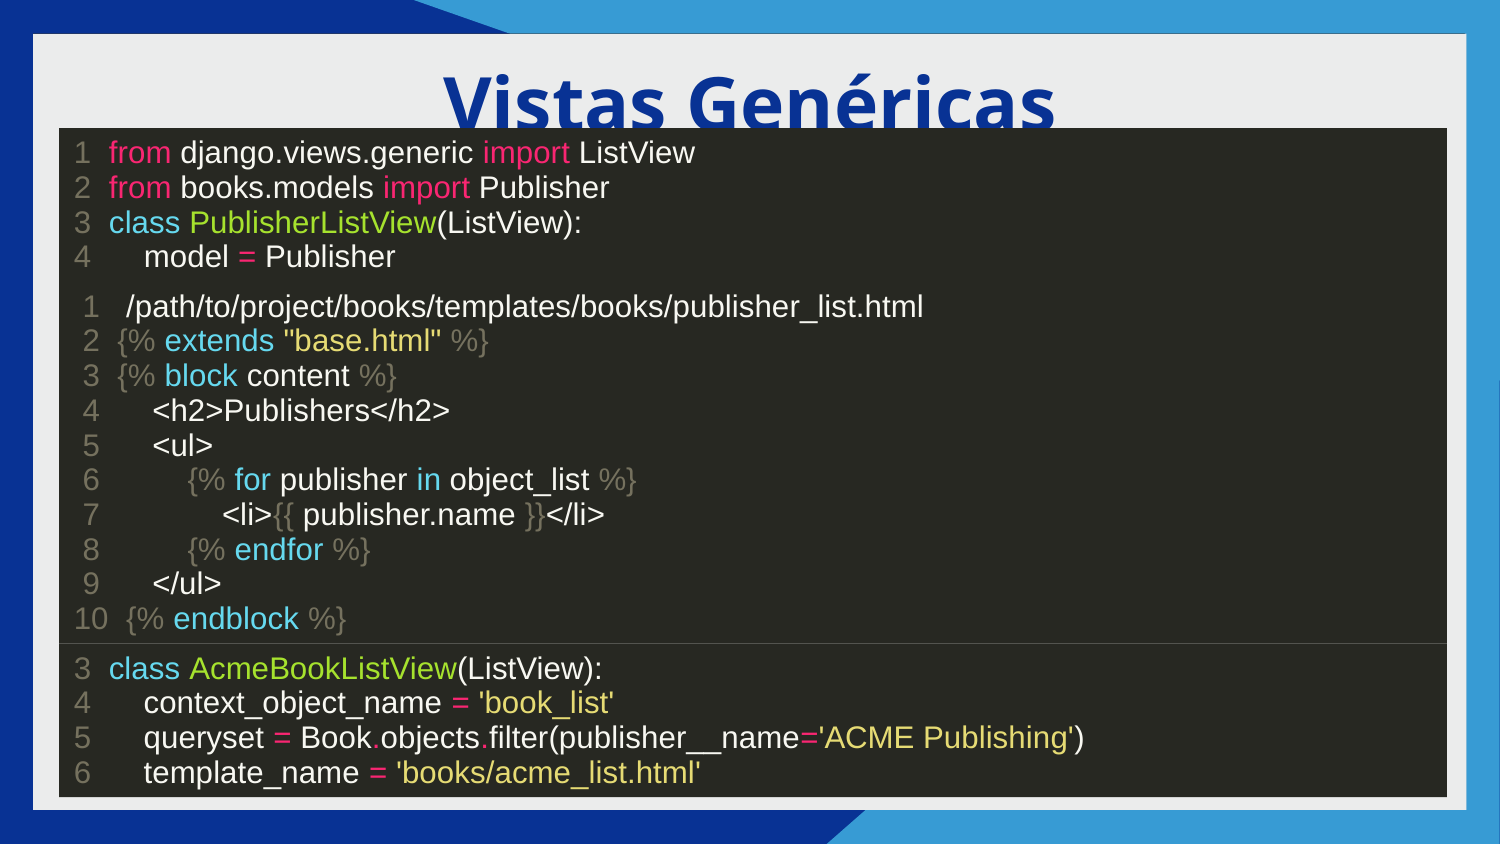

# Vistas Genéricas
1 from django.views.generic import ListView
2 from books.models import Publisher
3 class PublisherListView(ListView):
4 model = Publisher
 1 /path/to/project/books/templates/books/publisher_list.html
 2 {% extends "base.html" %}
 3 {% block content %}
 4 <h2>Publishers</h2>
 5 <ul>
 6 {% for publisher in object_list %}
 7 <li>{{ publisher.name }}</li>
 8 {% endfor %}
 9 </ul>
10 {% endblock %}
3 class AcmeBookListView(ListView):
4 context_object_name = 'book_list'
5 queryset = Book.objects.filter(publisher__name='ACME Publishing')
6 template_name = 'books/acme_list.html'